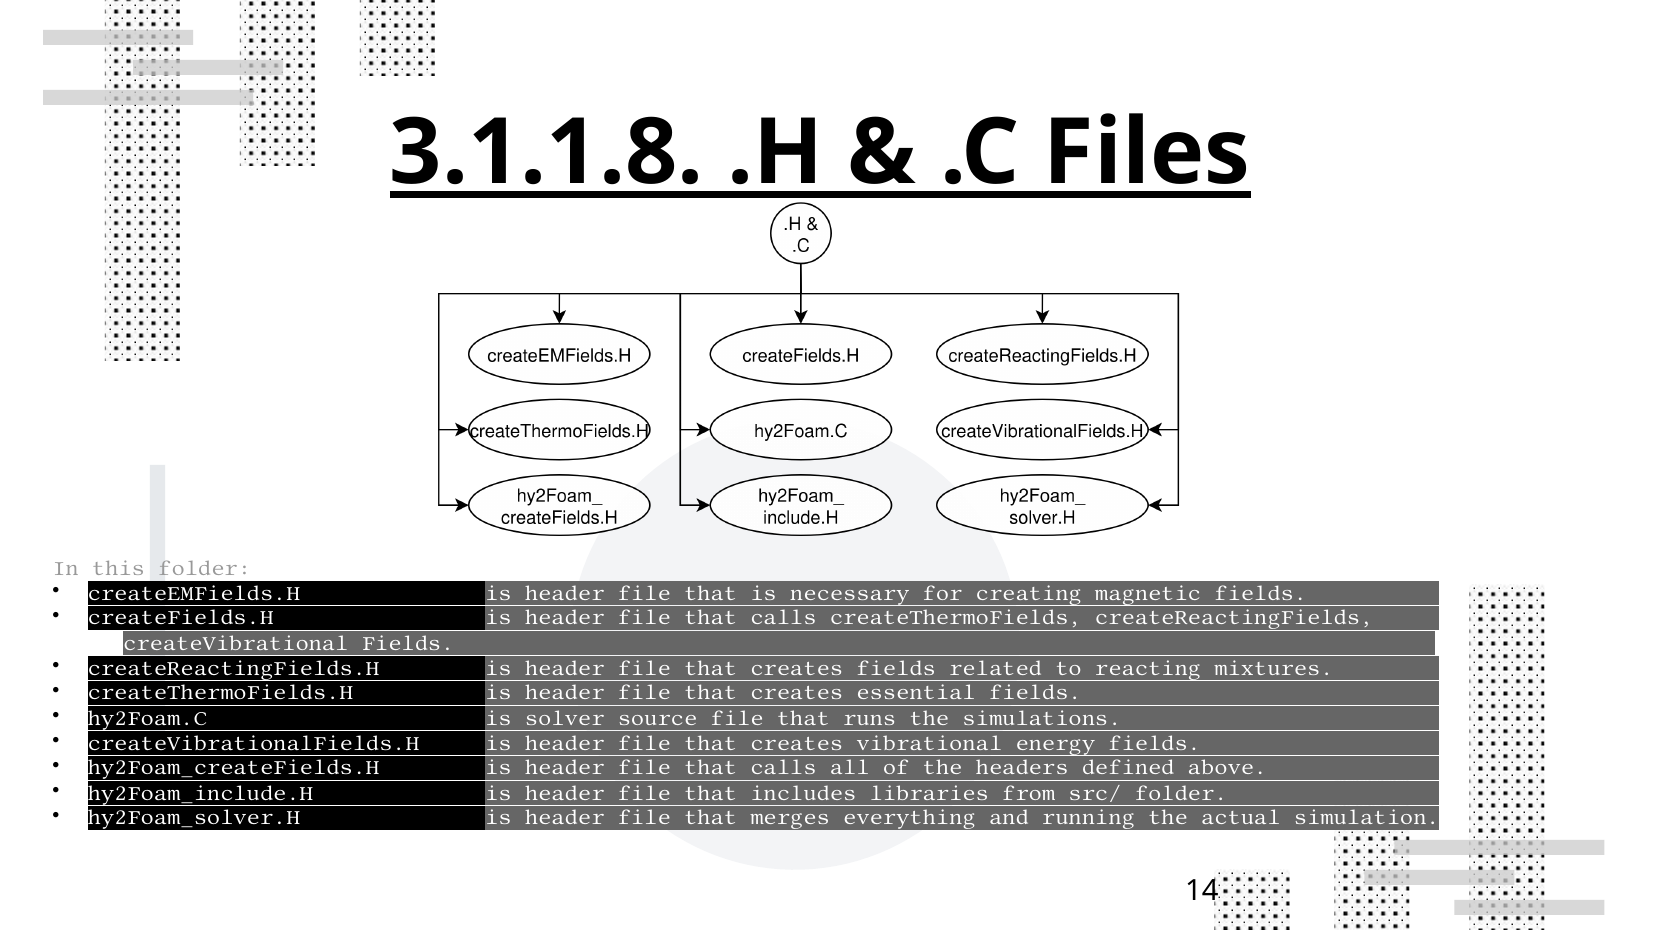

# 3.1.1.8. .H & .C Files
In this folder:
createEMFields.H is header file that is necessary for creating magnetic fields.
createFields.H is header file that calls createThermoFields, createReactingFields, createVibrational Fields.
createReactingFields.H is header file that creates fields related to reacting mixtures.
createThermoFields.H is header file that creates essential fields.
hy2Foam.C is solver source file that runs the simulations.
createVibrationalFields.H is header file that creates vibrational energy fields.
hy2Foam_createFields.H is header file that calls all of the headers defined above.
hy2Foam_include.H is header file that includes libraries from src/ folder.
hy2Foam_solver.H is header file that merges everything and running the actual simulation.
14